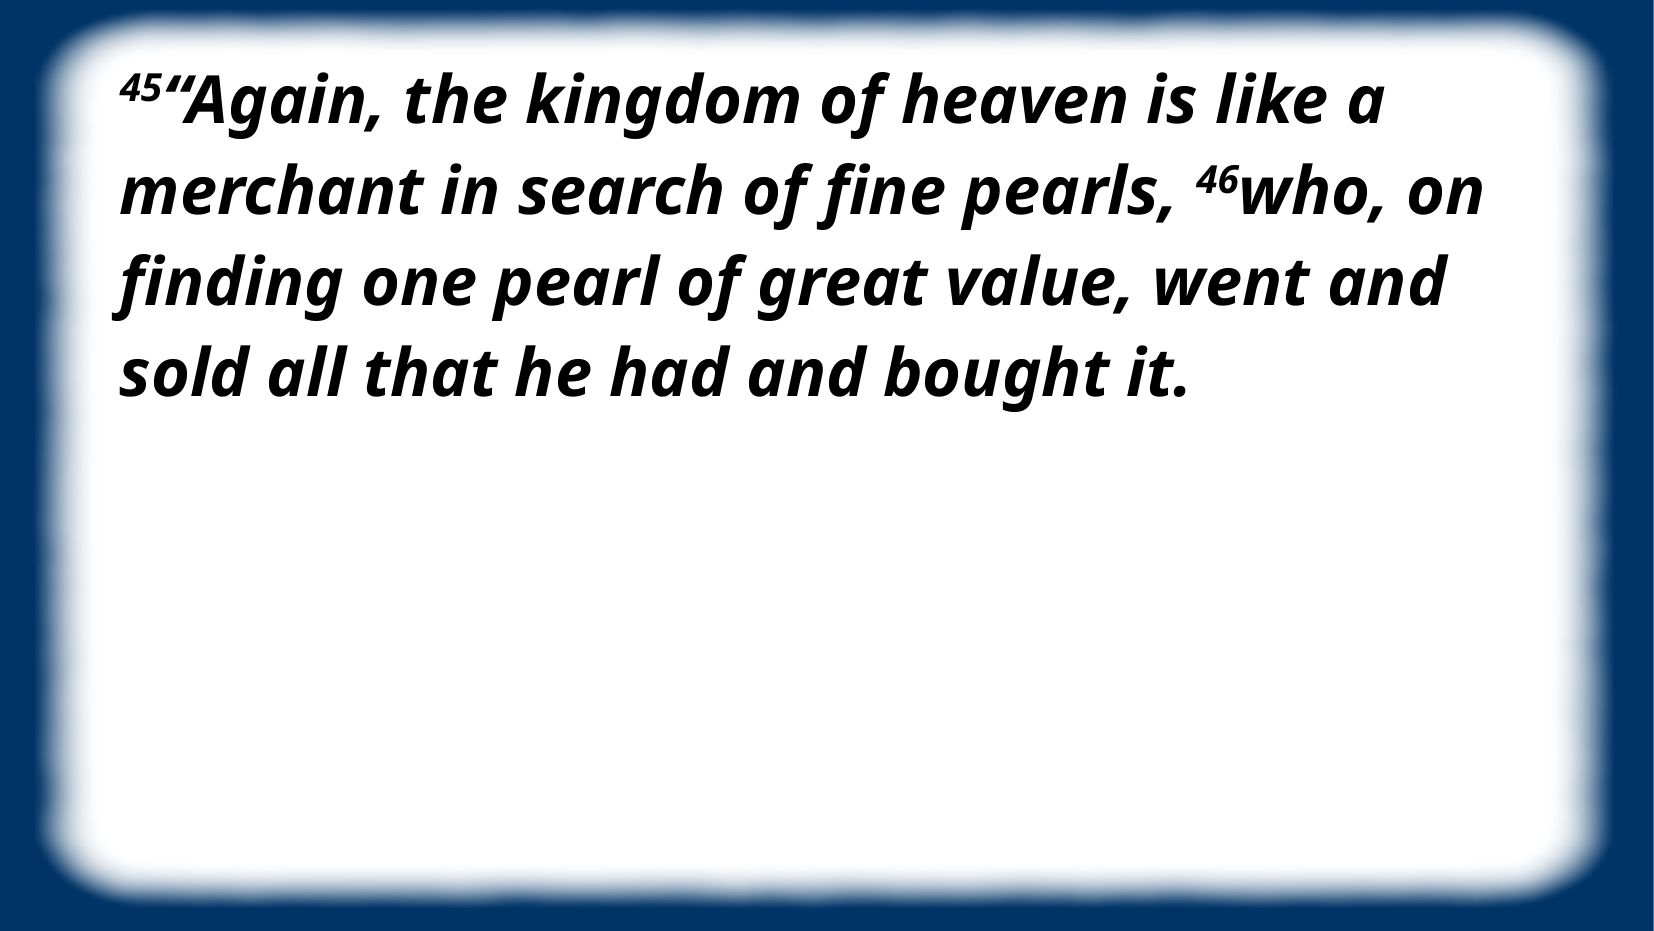

45“Again, the kingdom of heaven is like a merchant in search of fine pearls, 46who, on finding one pearl of great value, went and sold all that he had and bought it.